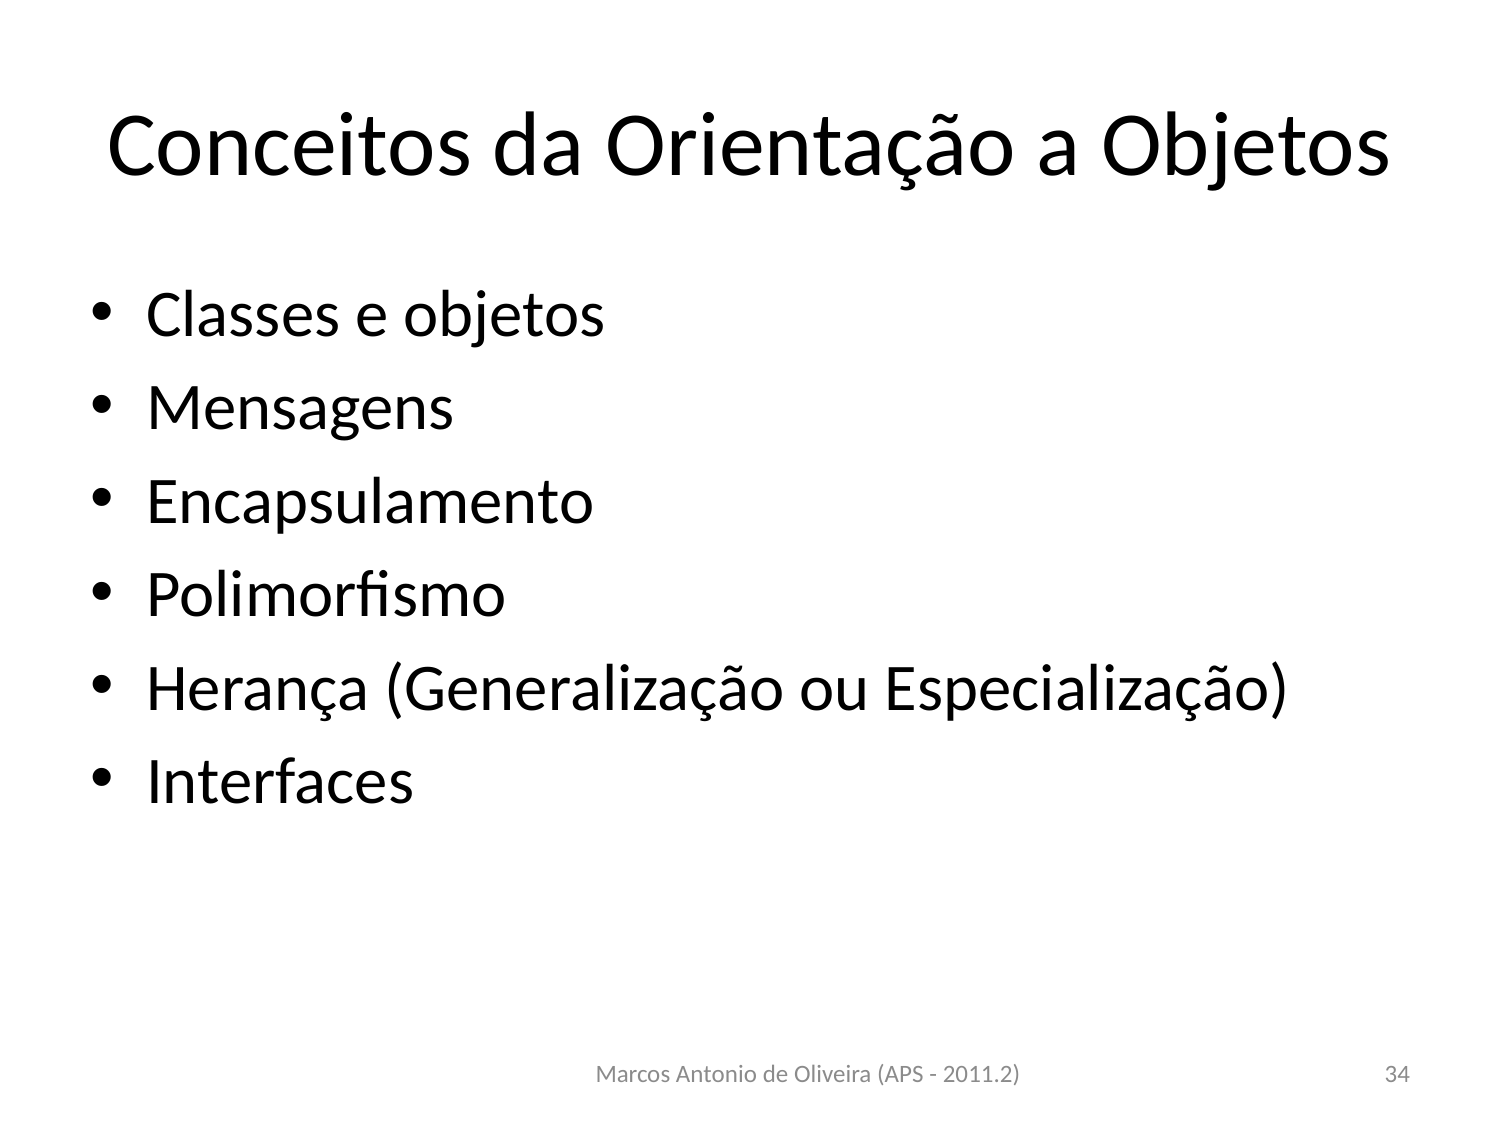

# Conceitos da Orientação a Objetos
Classes e objetos
Mensagens
Encapsulamento
Polimorfismo
Herança (Generalização ou Especialização)
Interfaces
Marcos Antonio de Oliveira (APS - 2011.2)